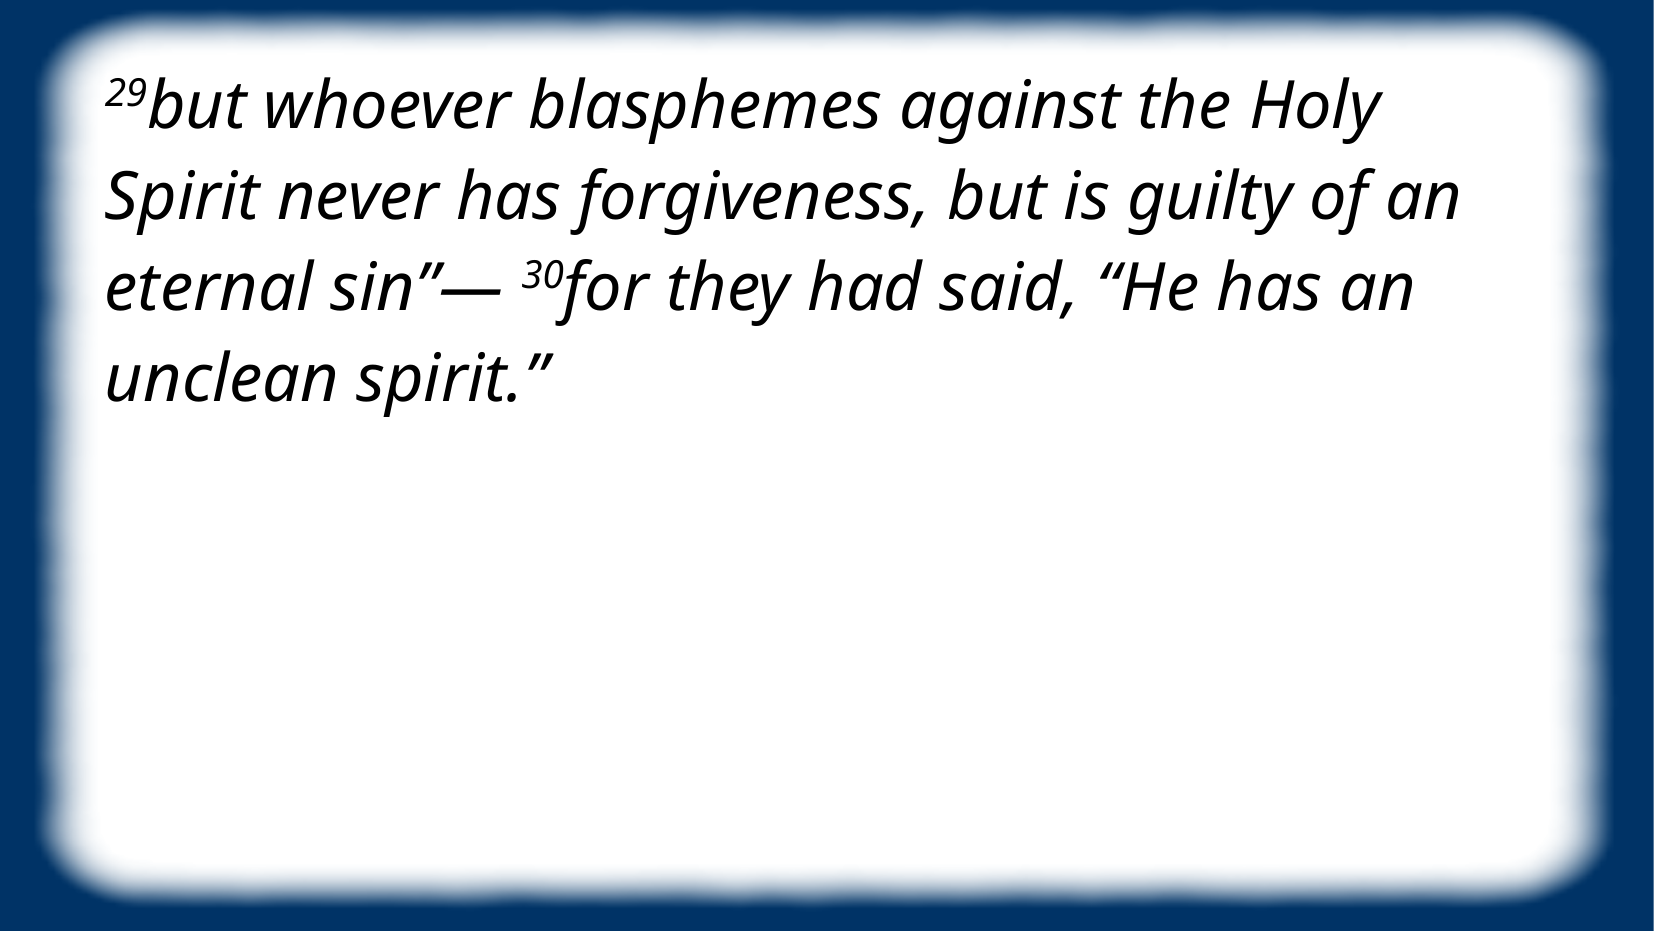

29but whoever blasphemes against the Holy Spirit never has forgiveness, but is guilty of an eternal sin”— 30for they had said, “He has an unclean spirit.”